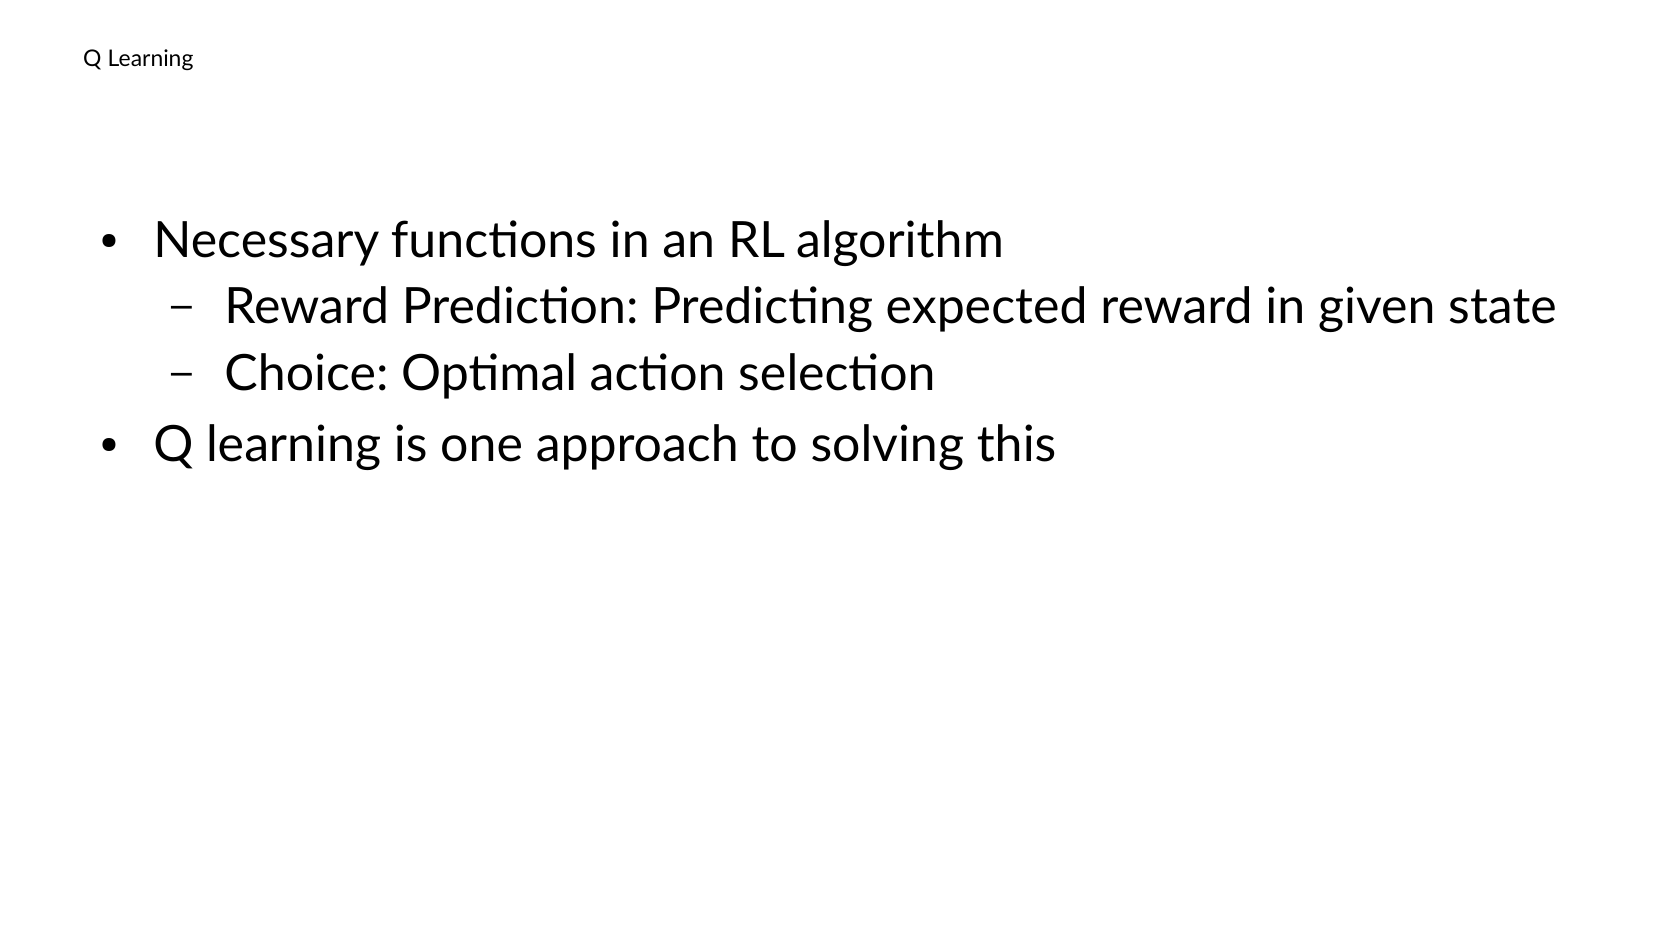

# Q Learning
Necessary functions in an RL algorithm
Reward Prediction: Predicting expected reward in given state
Choice: Optimal action selection
Q learning is one approach to solving this